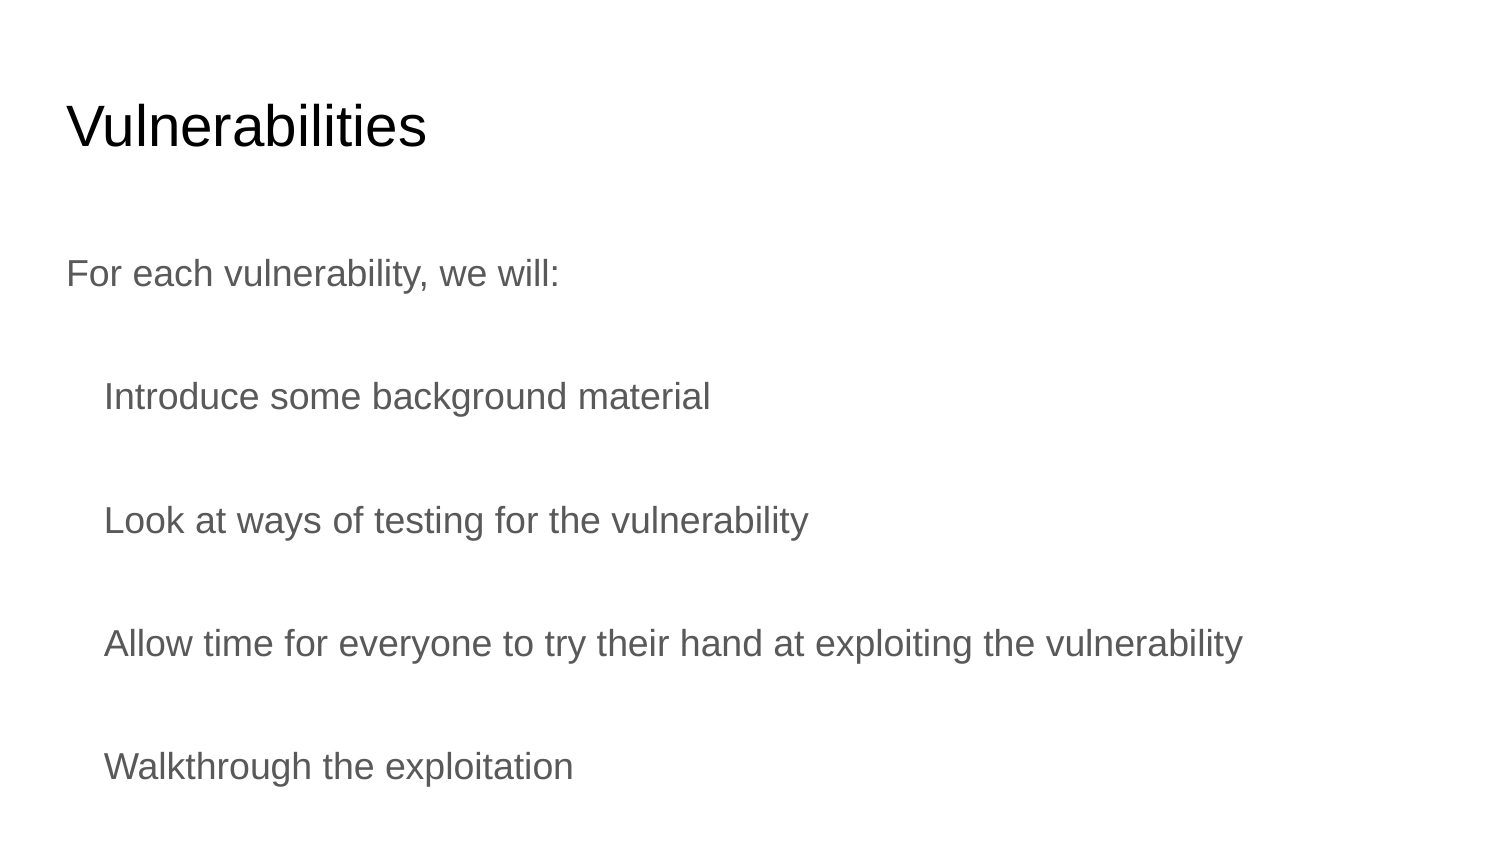

# Vulnerabilities
For each vulnerability, we will:
Introduce some background material
Look at ways of testing for the vulnerability
Allow time for everyone to try their hand at exploiting the vulnerability
Walkthrough the exploitation